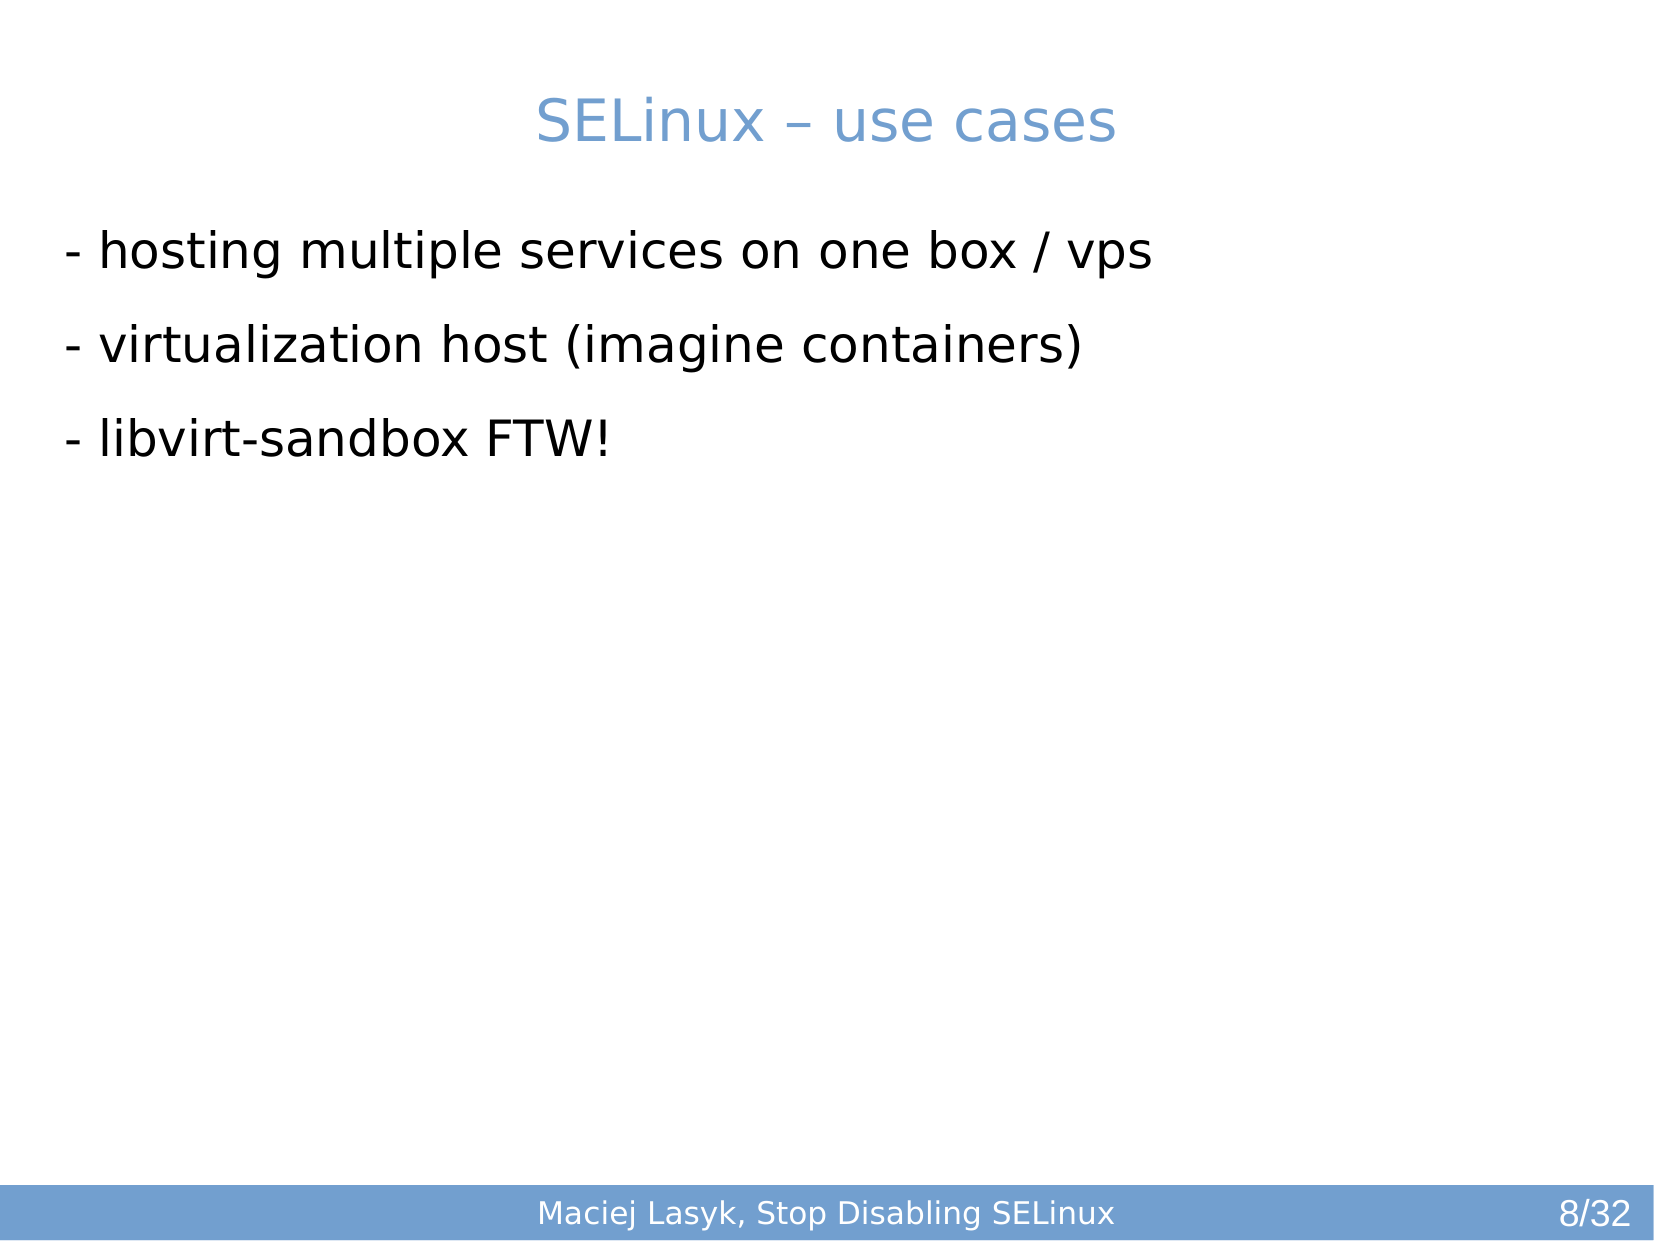

SELinux – use cases
- hosting multiple services on one box / vps
- virtualization host (imagine containers)
- libvirt-sandbox FTW!
 8/32
Maciej Lasyk, High Availability Explained
Maciej Lasyk, Stop Disabling SELinux